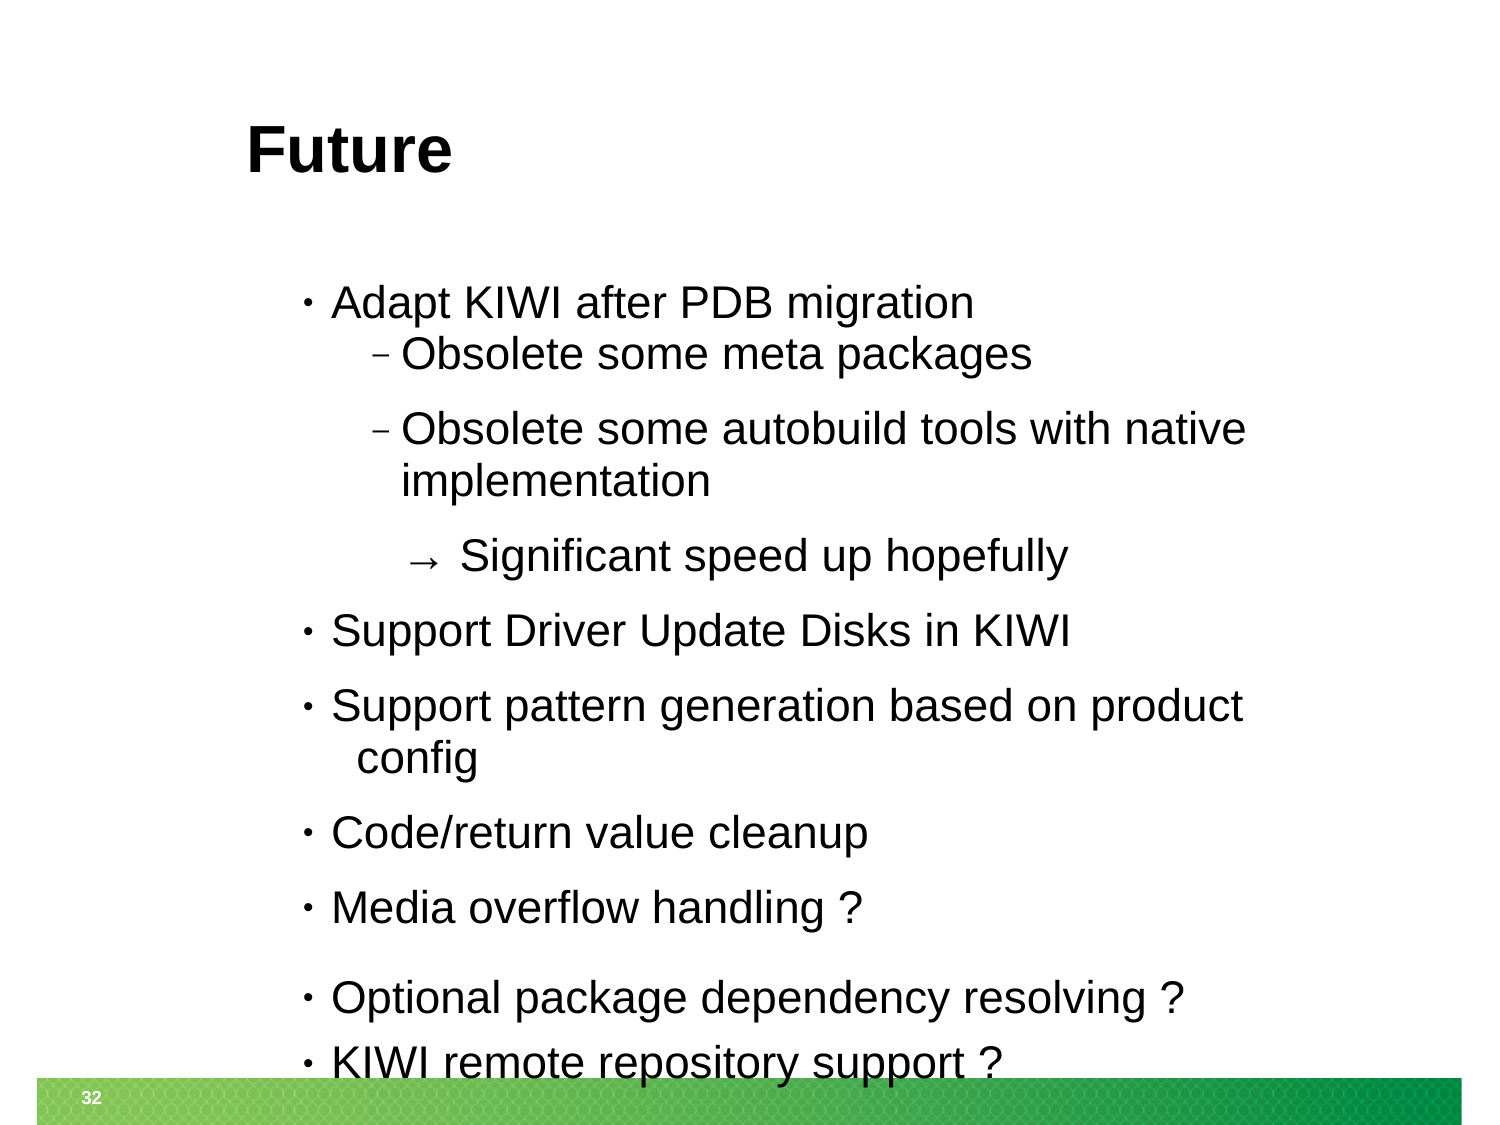

# Future
Adapt KIWI after PDB migration
Obsolete some meta packages
Obsolete some autobuild tools with native implementation
→ Significant speed up hopefully
Support Driver Update Disks in KIWI
Support pattern generation based on product
 config
Code/return value cleanup
Media overflow handling ?
Optional package dependency resolving ?
KIWI remote repository support ?